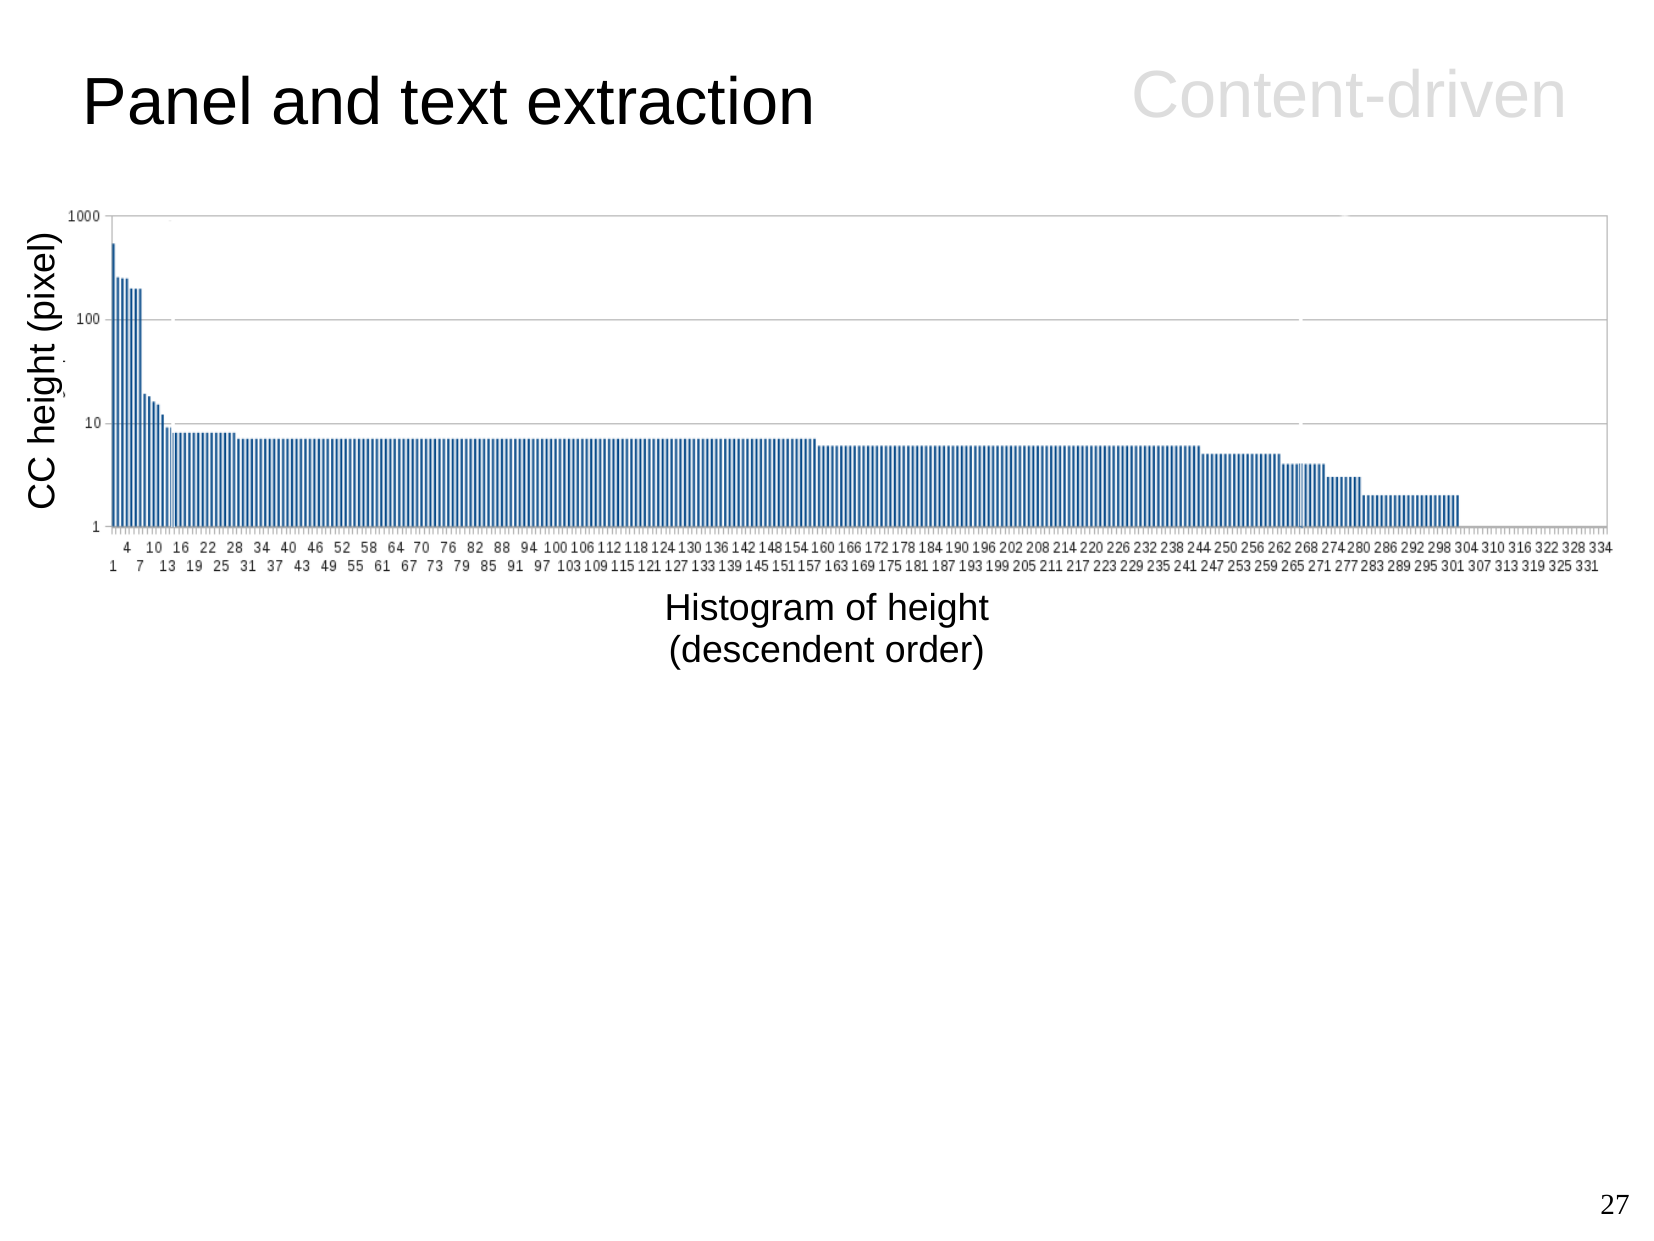

# Panel and text extraction
CC height (pixel)
Histogram of height (descendent order)
27